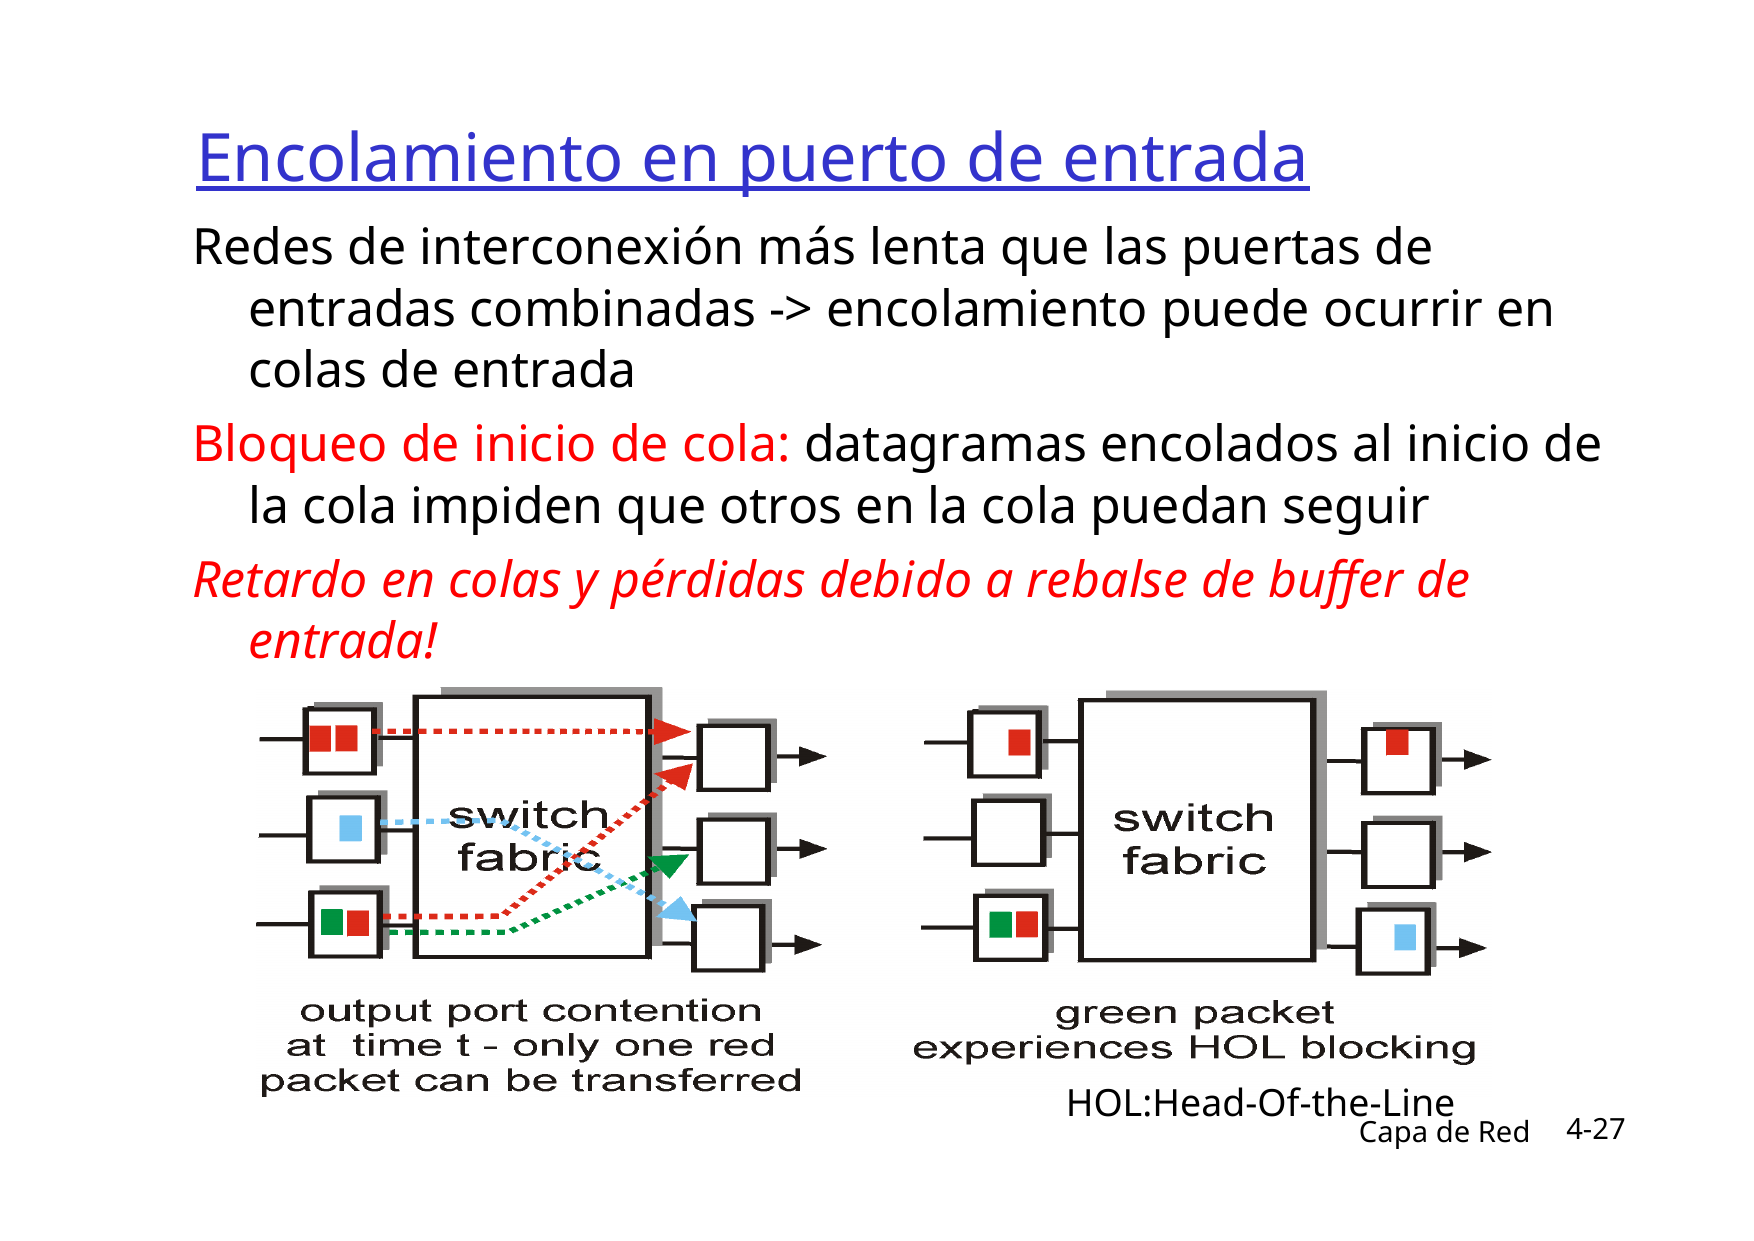

# Encolamiento en puerto de entrada
Redes de interconexión más lenta que las puertas de entradas combinadas -> encolamiento puede ocurrir en colas de entrada
Bloqueo de inicio de cola: datagramas encolados al inicio de la cola impiden que otros en la cola puedan seguir
Retardo en colas y pérdidas debido a rebalse de buffer de entrada!
HOL:Head-Of-the-Line